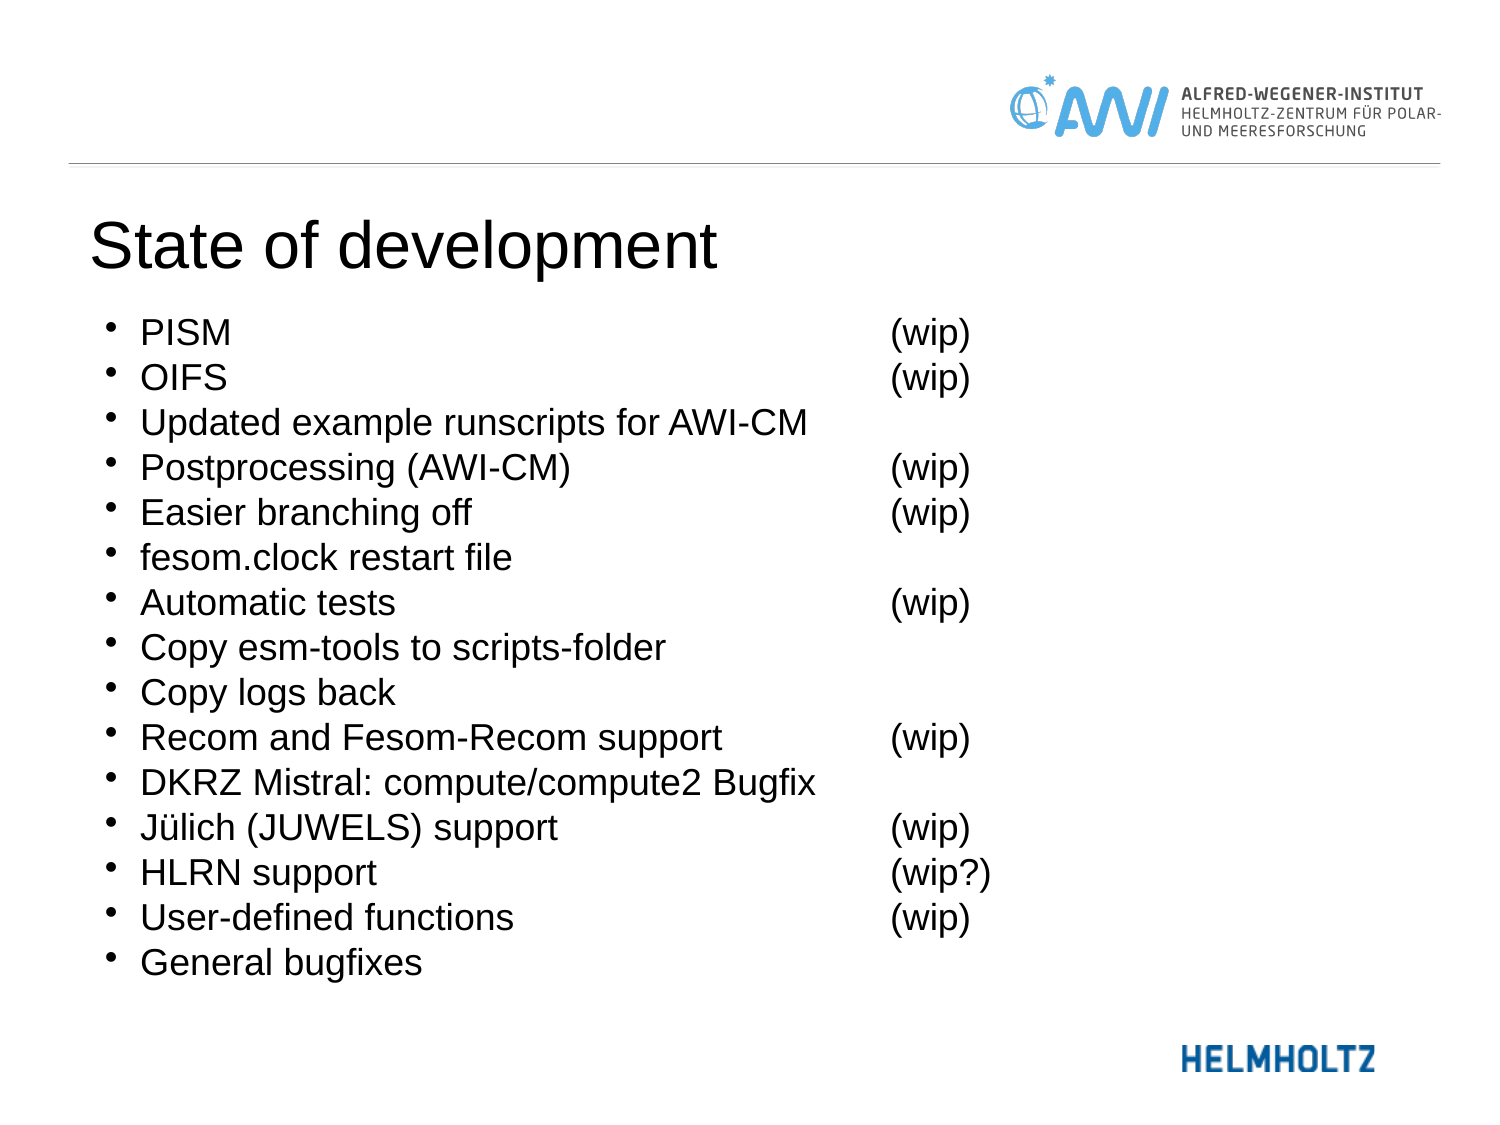

State of development
PISM									(wip)
OIFS									(wip)
Updated example runscripts for AWI-CM
Postprocessing (AWI-CM)					(wip)
Easier branching off						(wip)
fesom.clock restart file
Automatic tests							(wip)
Copy esm-tools to scripts-folder
Copy logs back
Recom and Fesom-Recom support			(wip)
DKRZ Mistral: compute/compute2 Bugfix
Jülich (JUWELS) support					(wip)
HLRN support							(wip?)
User-defined functions						(wip)
General bugfixes